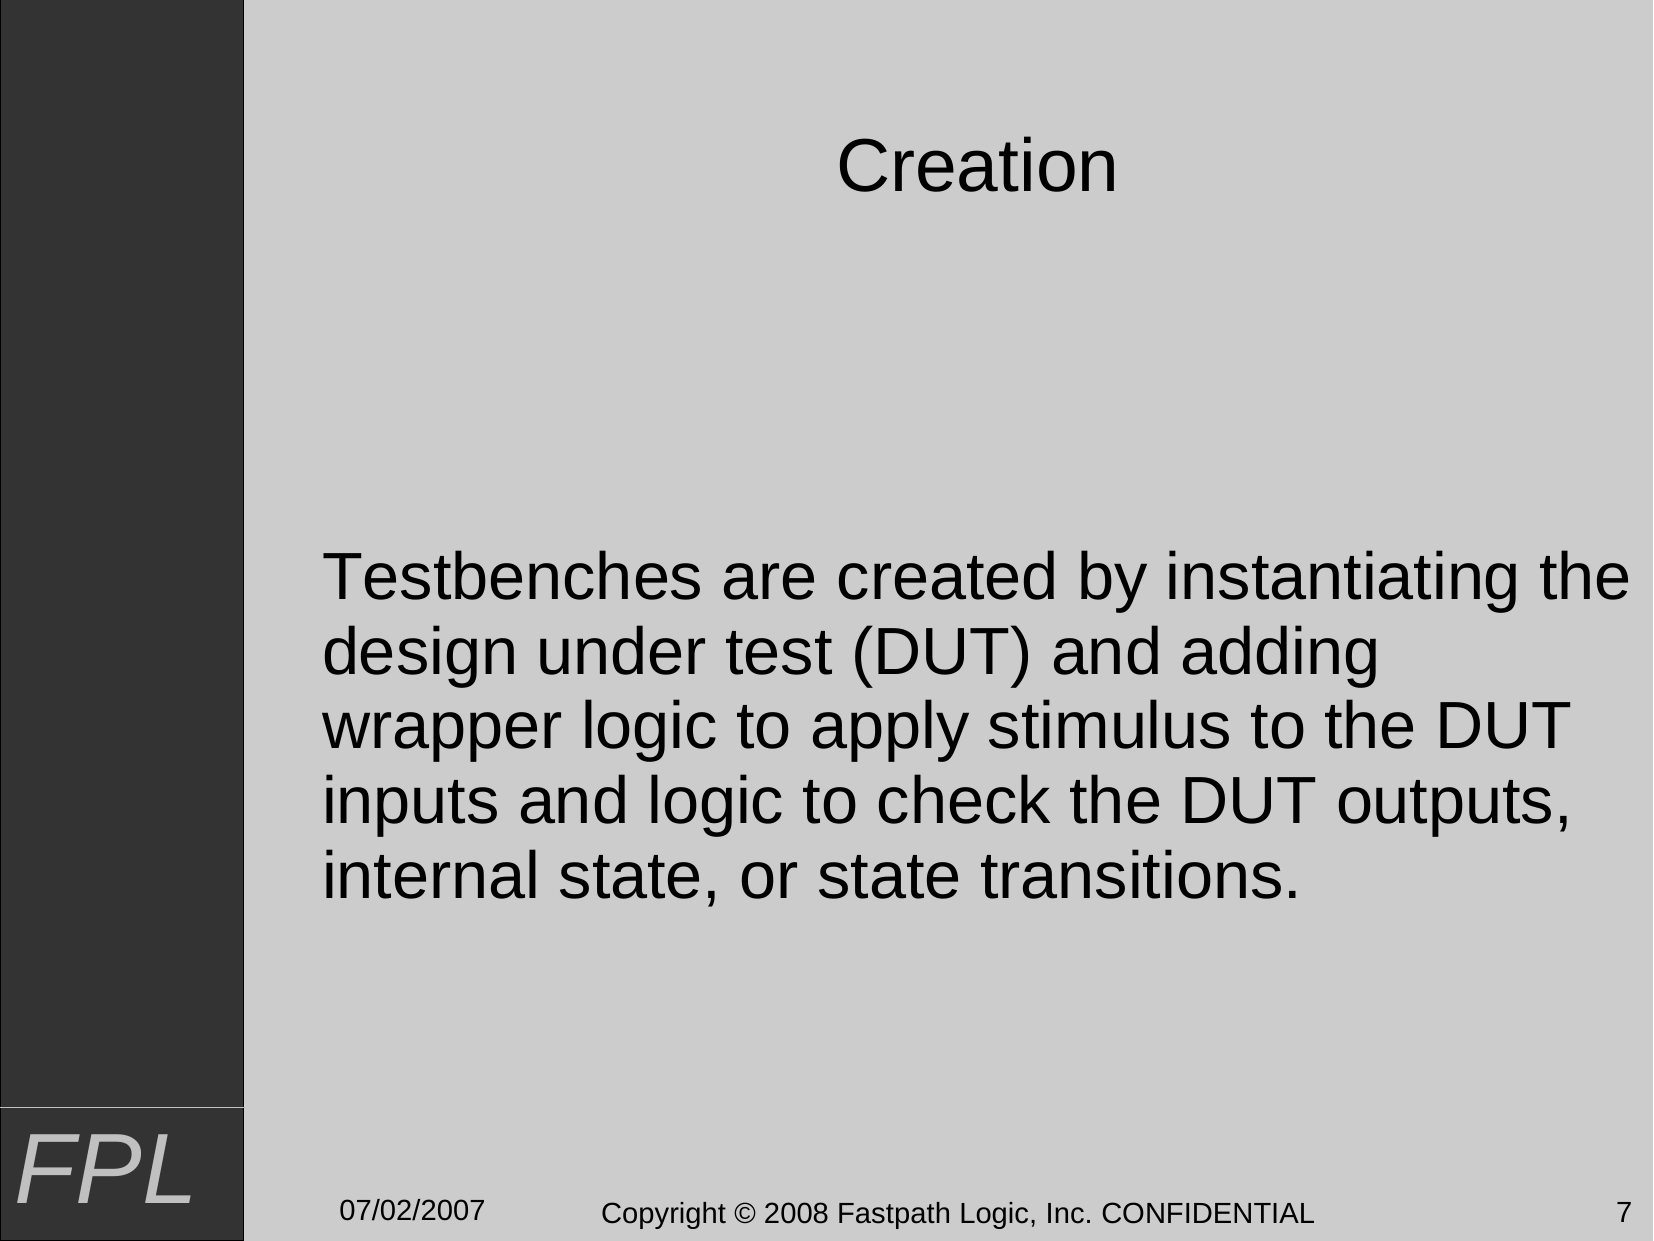

# Creation
Testbenches are created by instantiating the design under test (DUT) and adding wrapper logic to apply stimulus to the DUT inputs and logic to check the DUT outputs, internal state, or state transitions.
07/02/2007
7
© 2007 FASTPATH LOGIC INC.